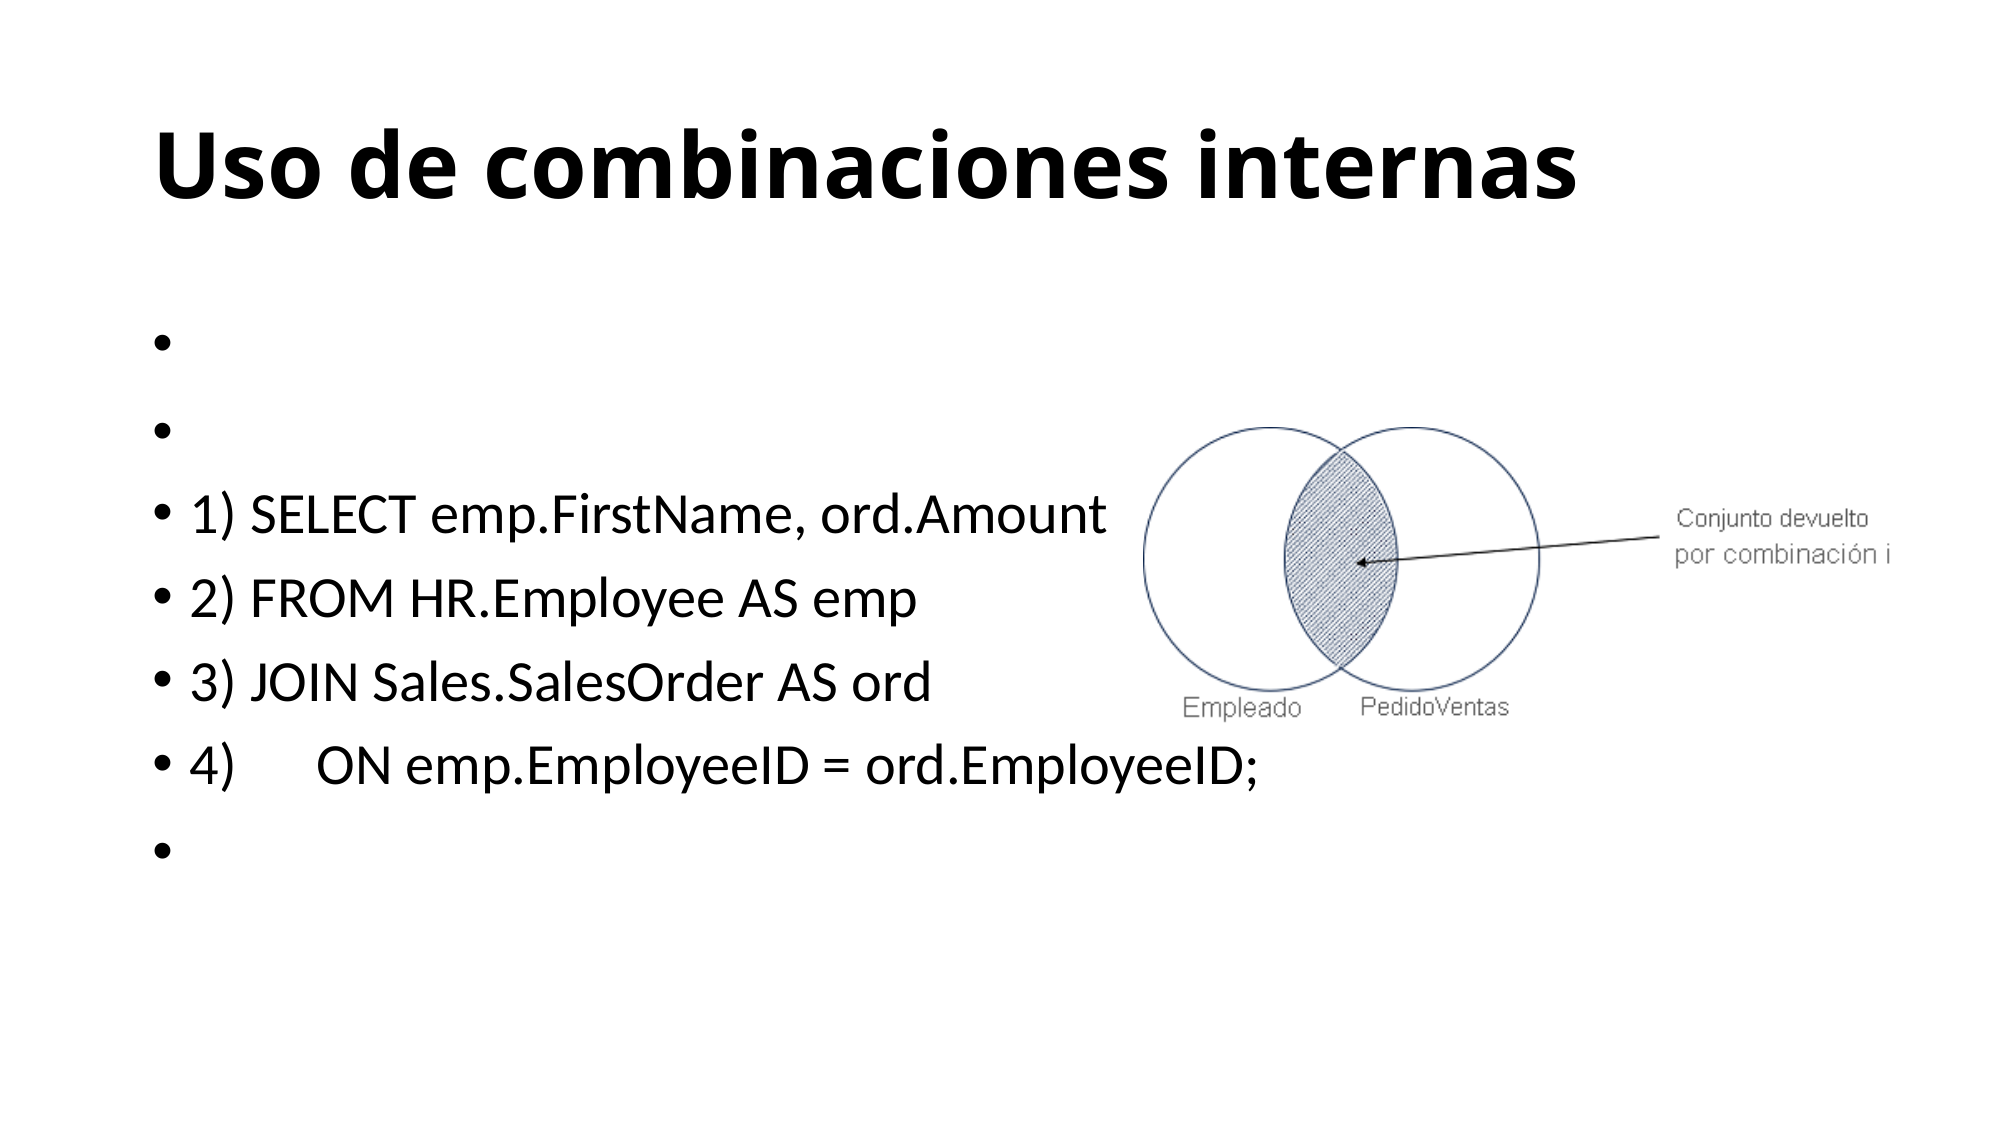

# Uso de combinaciones internas
1) SELECT emp.FirstName, ord.Amount
2) FROM HR.Employee AS emp
3) JOIN Sales.SalesOrder AS ord
4) ON emp.EmployeeID = ord.EmployeeID;